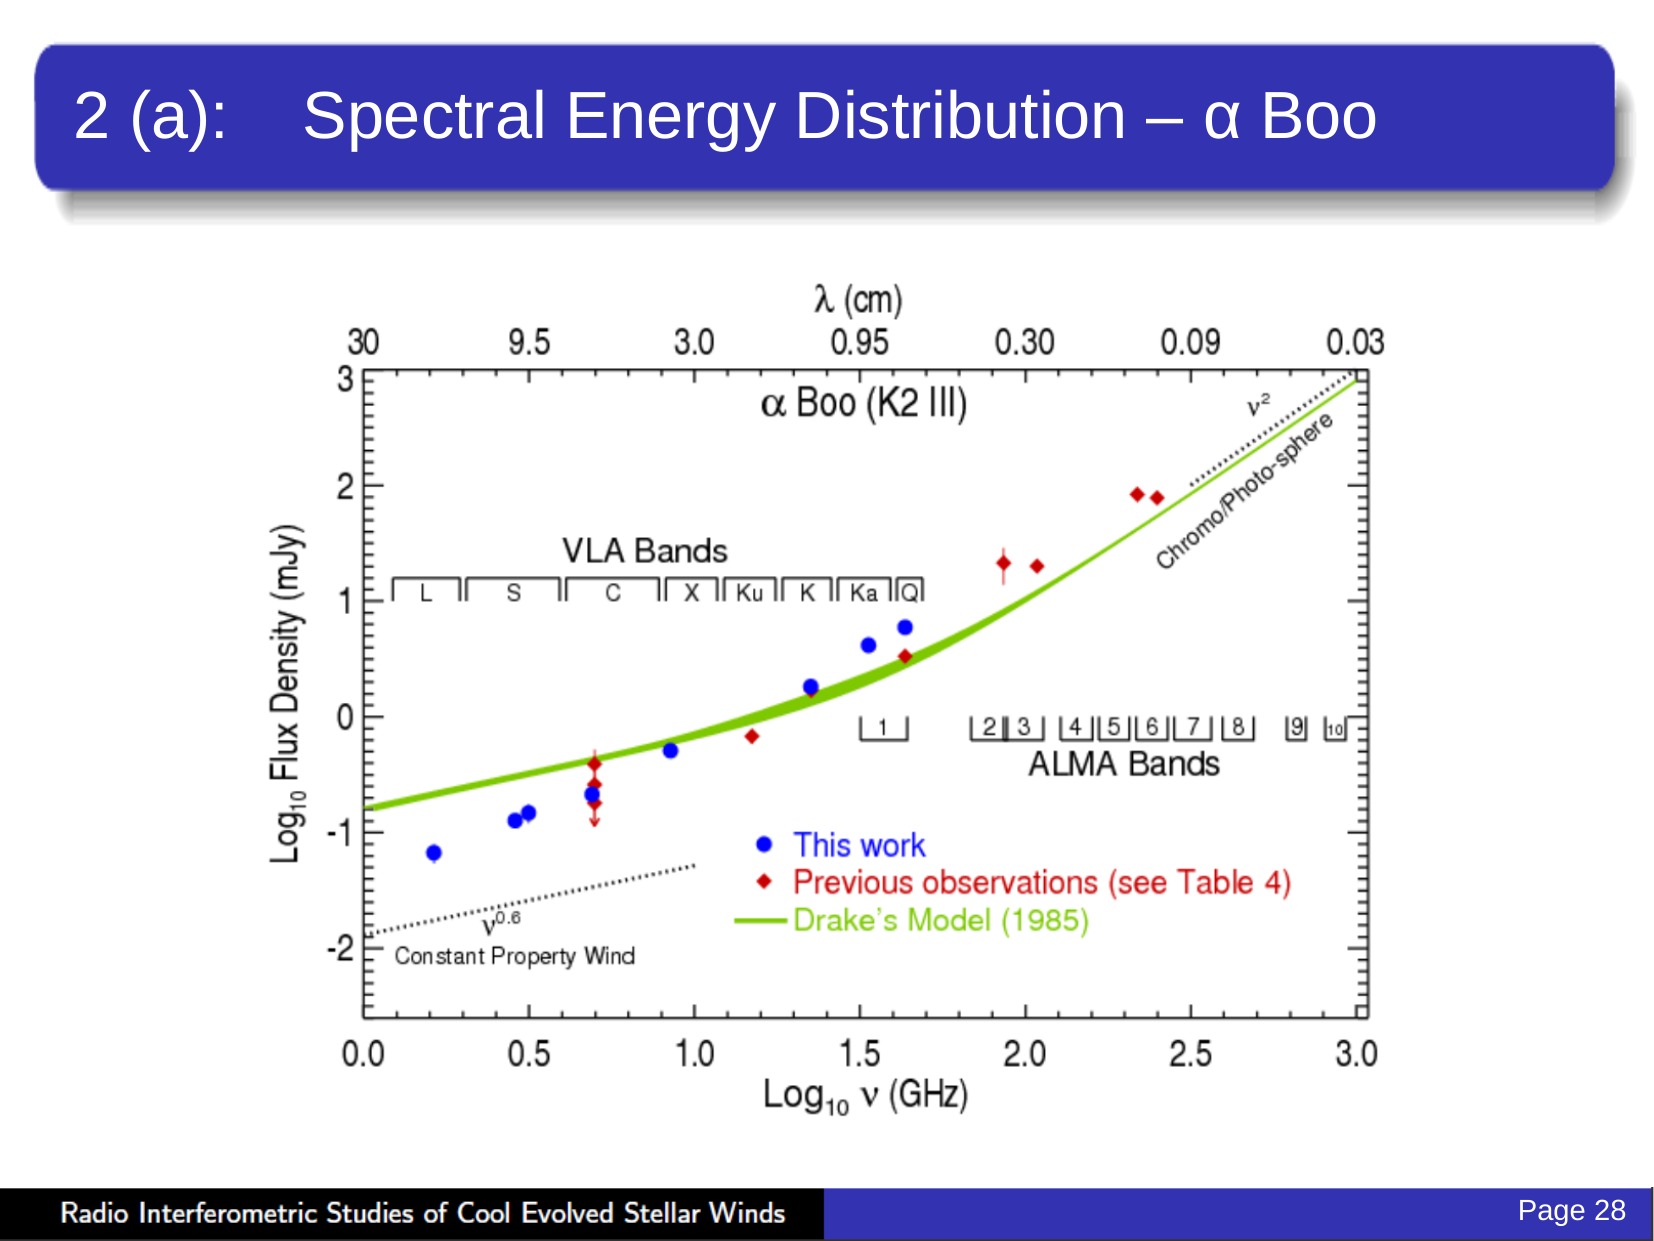

2 (a): Spectral Energy Distribution – α Boo
Page 28